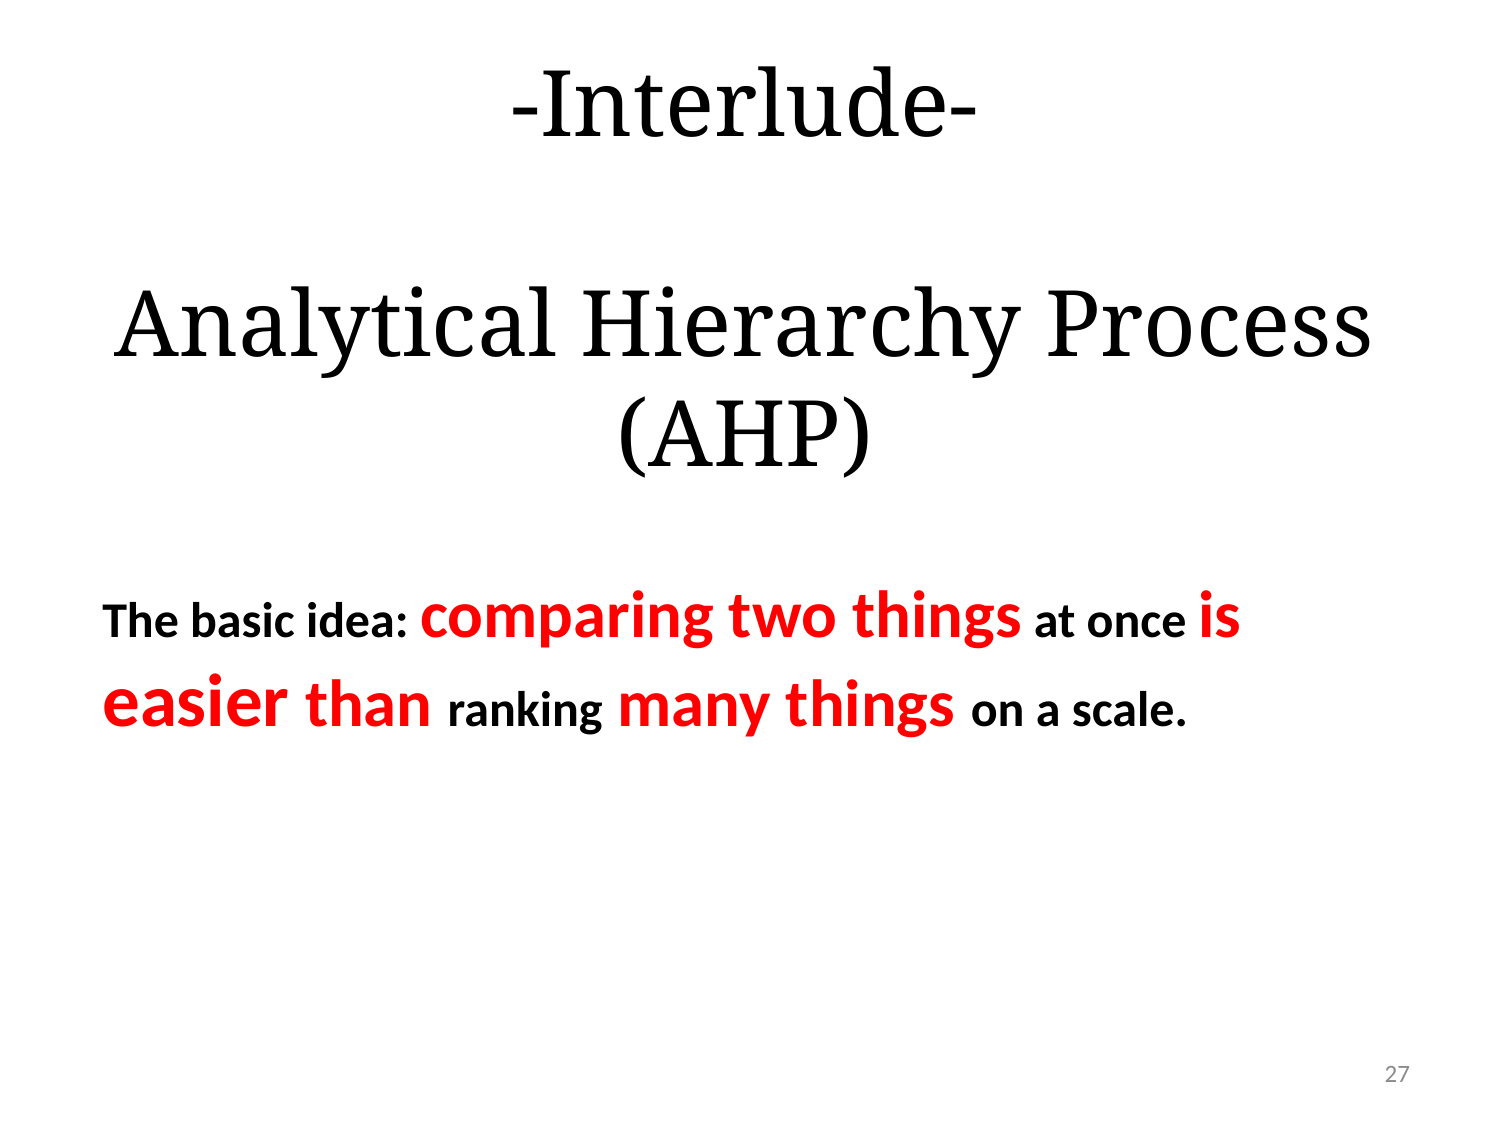

-Interlude-
Analytical Hierarchy Process (AHP)
The basic idea: comparing two things at once is easier than ranking many things on a scale.